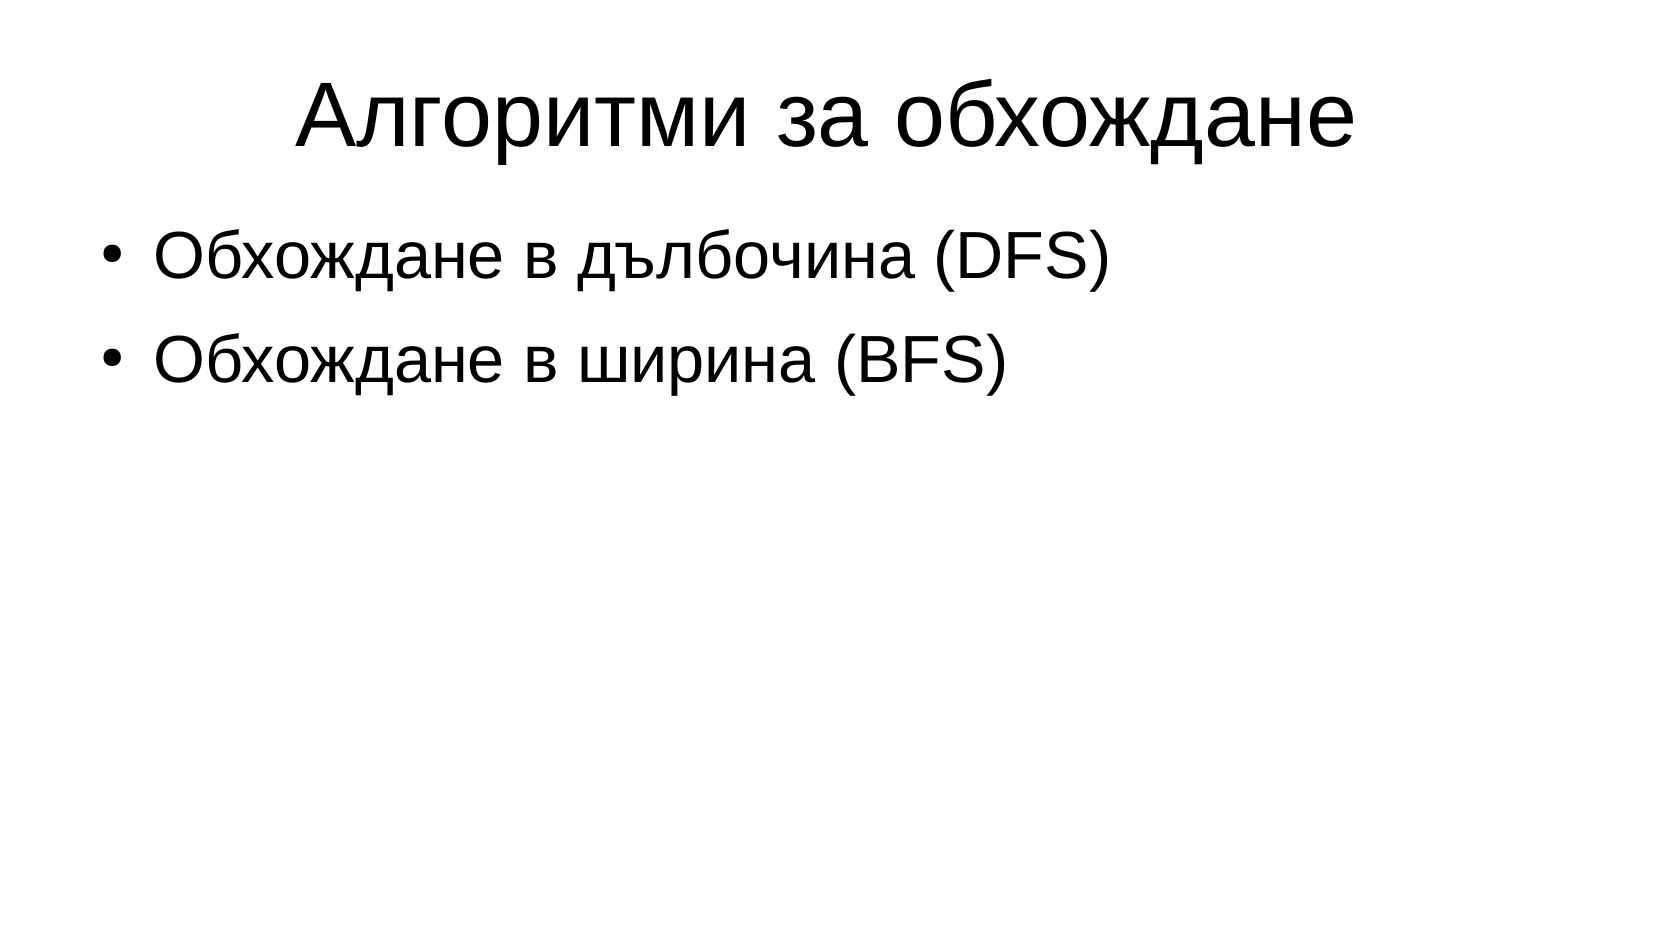

# Алгоритми за обхождане
Обхождане в дълбочина (DFS)
Обхождане в ширина (BFS)